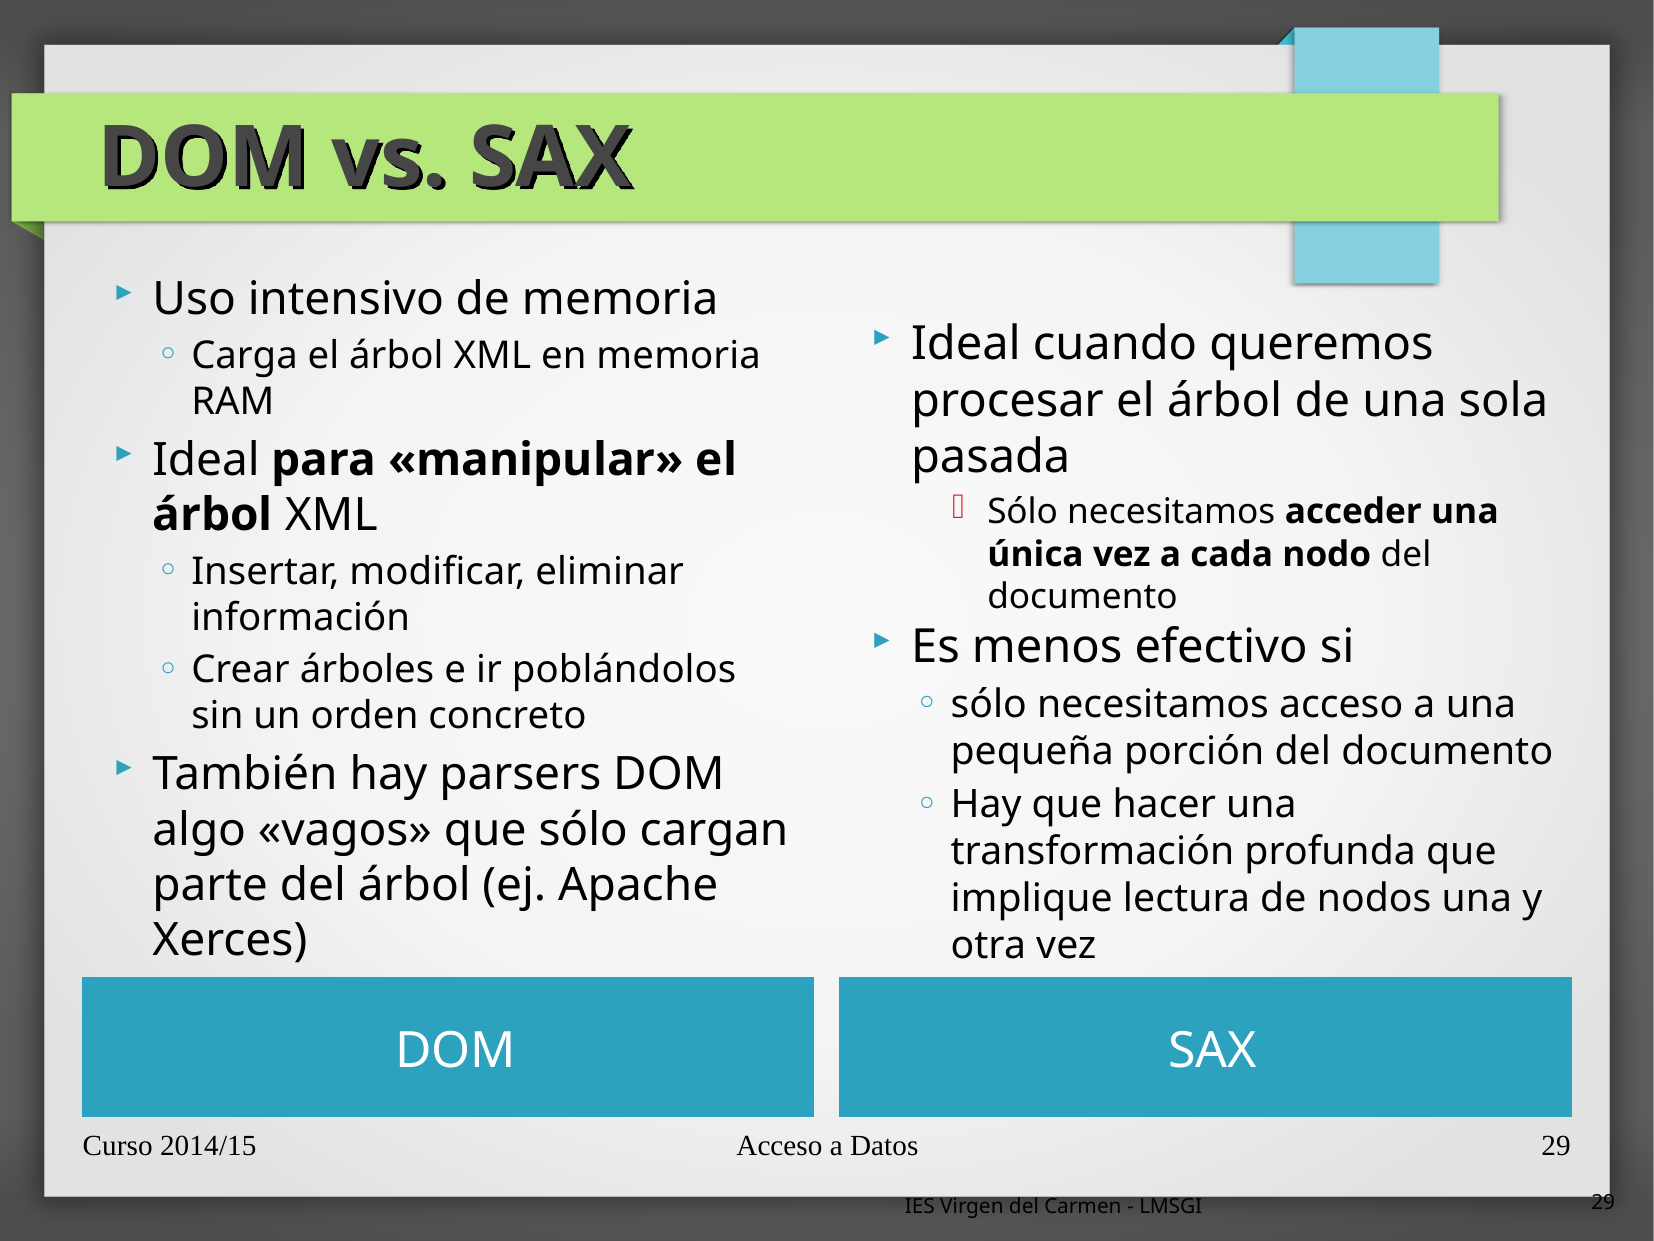

# DOM vs. SAX
Uso intensivo de memoria
Carga el árbol XML en memoria RAM
Ideal para «manipular» el árbol XML
Insertar, modificar, eliminar información
Crear árboles e ir poblándolos sin un orden concreto
También hay parsers DOM algo «vagos» que sólo cargan parte del árbol (ej. Apache Xerces)
Ideal cuando queremos procesar el árbol de una sola pasada
Sólo necesitamos acceder una única vez a cada nodo del documento
Es menos efectivo si
sólo necesitamos acceso a una pequeña porción del documento
Hay que hacer una transformación profunda que implique lectura de nodos una y otra vez
DOM
SAX
Curso 2014/15
Acceso a Datos
29
IES Virgen del Carmen - LMSGI